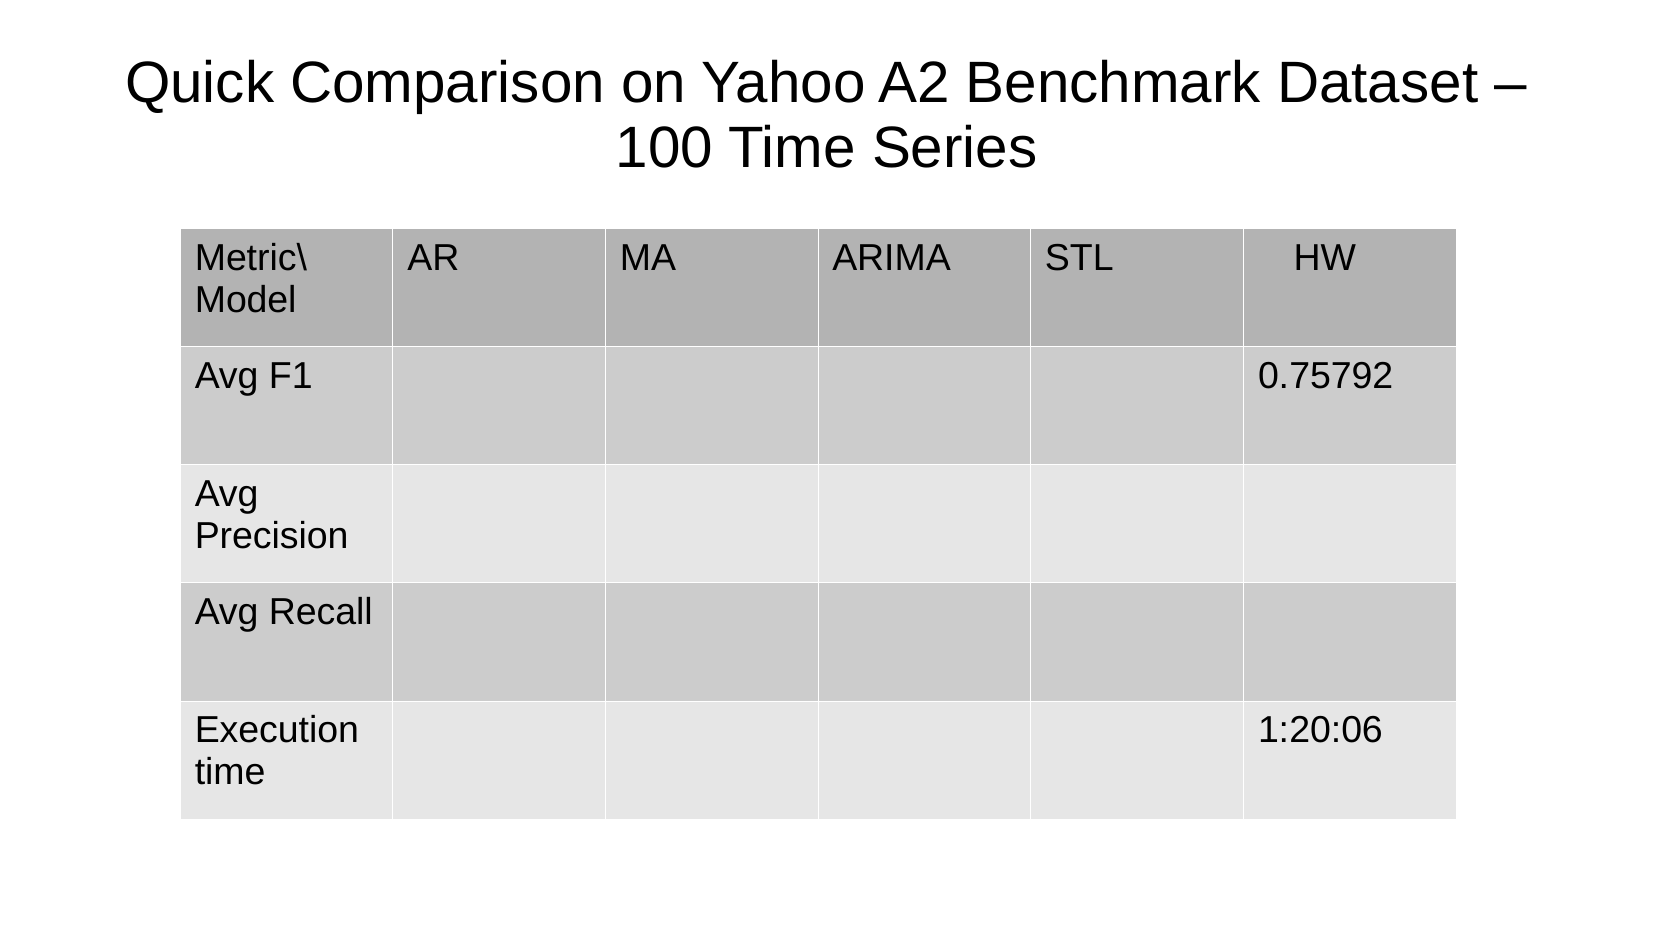

# Quick Comparison on Yahoo A2 Benchmark Dataset – 100 Time Series
| Metric\Model | AR | MA | ARIMA | STL | HW |
| --- | --- | --- | --- | --- | --- |
| Avg F1 | | | | | 0.75792 |
| Avg Precision | | | | | |
| Avg Recall | | | | | |
| Execution time | | | | | 1:20:06 |